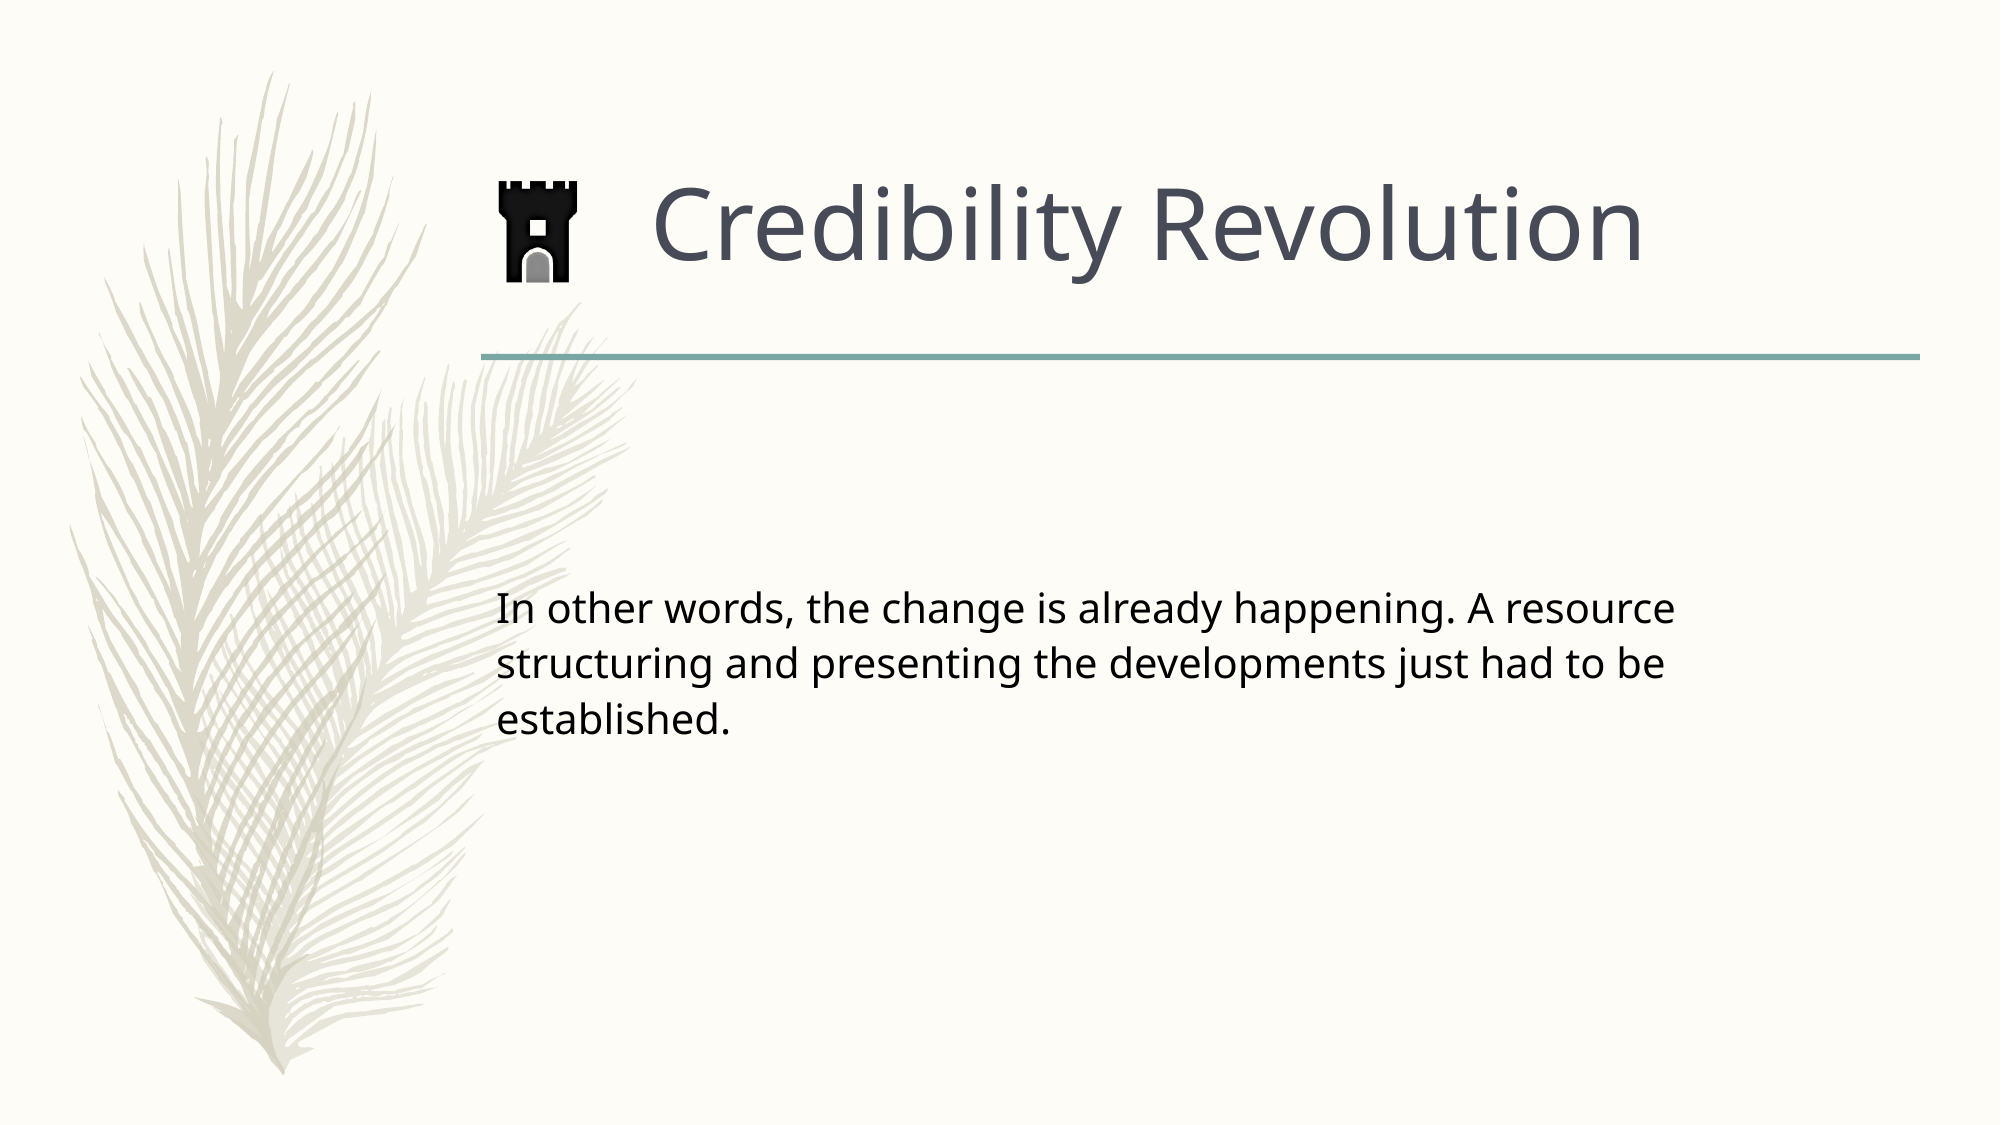

# Credibility Revolution
In other words, the change is already happening. A resource structuring and presenting the developments just had to be established.